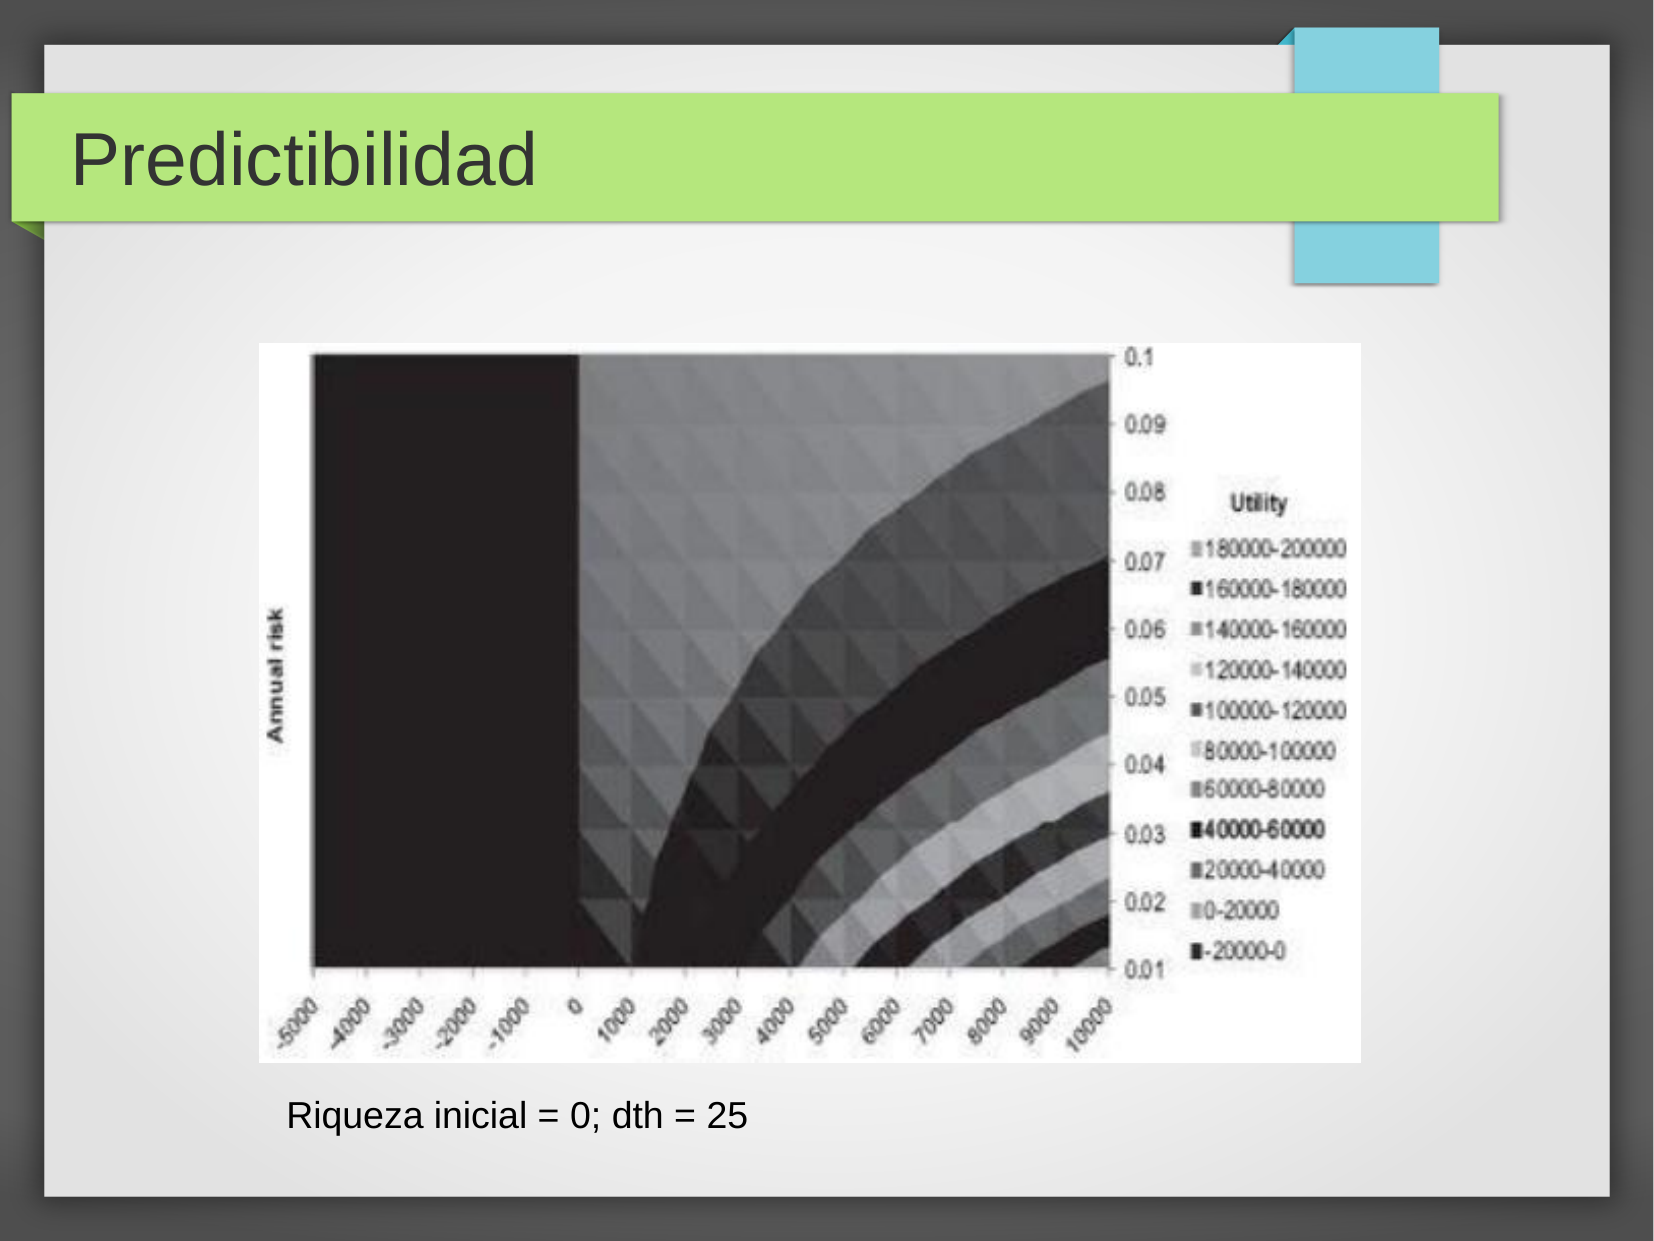

# Predictibilidad
Riqueza inicial = 0; dth = 25